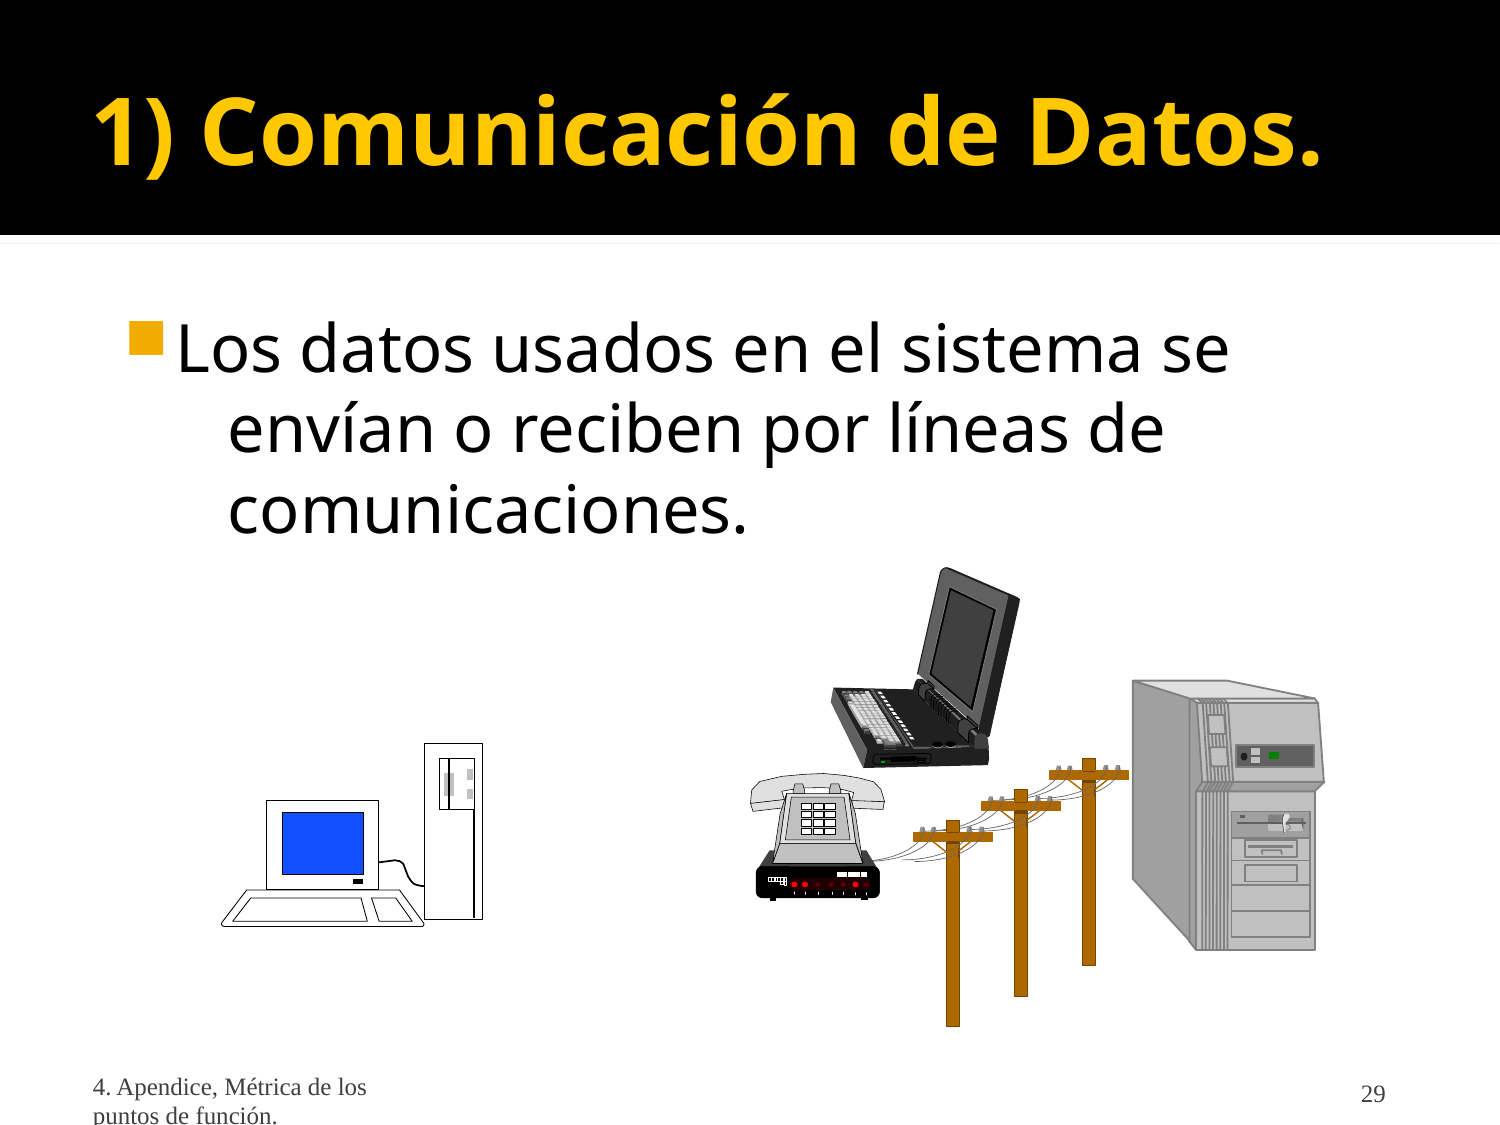

# 1) Comunicación de Datos.
Los datos usados en el sistema se envían o reciben por líneas de comunicaciones.
4. Apendice, Métrica de los puntos de función.
29